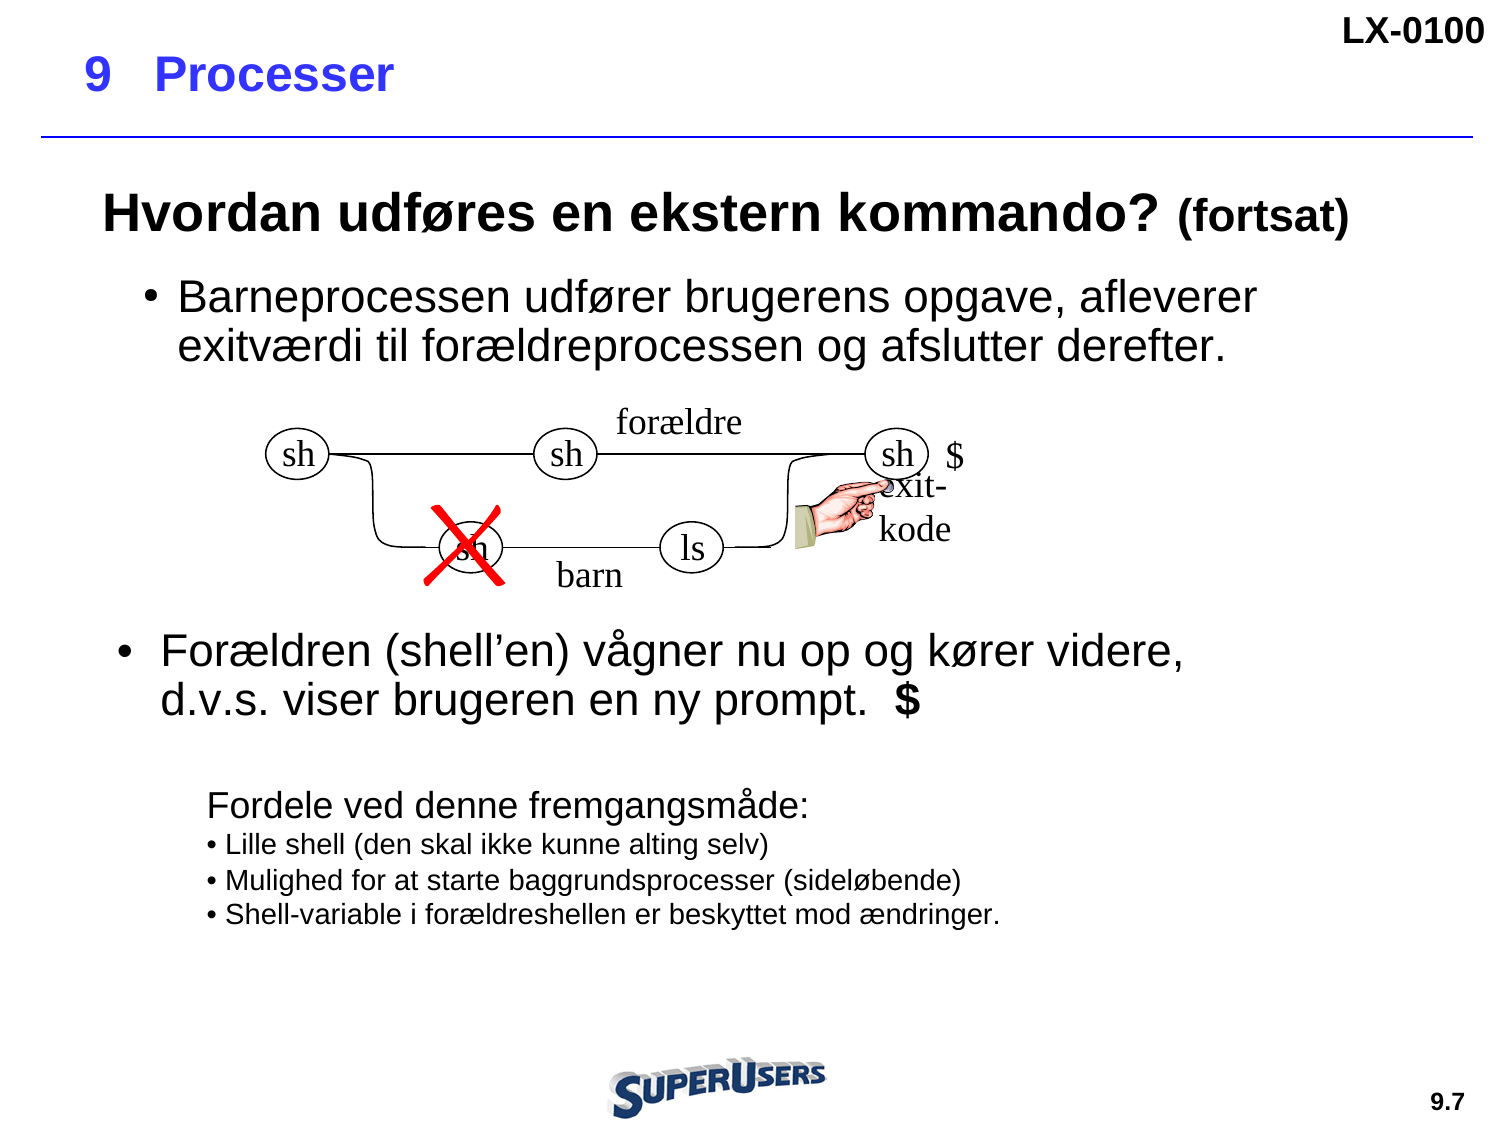

# 9 Processer
Hvordan udføres en ekstern kommando? (fortsat)
Barneprocessen udfører brugerens opgave, afleverer exitværdi til forældreprocessen og afslutter derefter.
forældre
sh
sh
sh
$
exit-kode
sh
ls
barn
Forældren (shell’en) vågner nu op og kører videre,
d.v.s. viser brugeren en ny prompt. $
Fordele ved denne fremgangsmåde:
 Lille shell (den skal ikke kunne alting selv)
 Mulighed for at starte baggrundsprocesser (sideløbende)
 Shell-variable i forældreshellen er beskyttet mod ændringer.